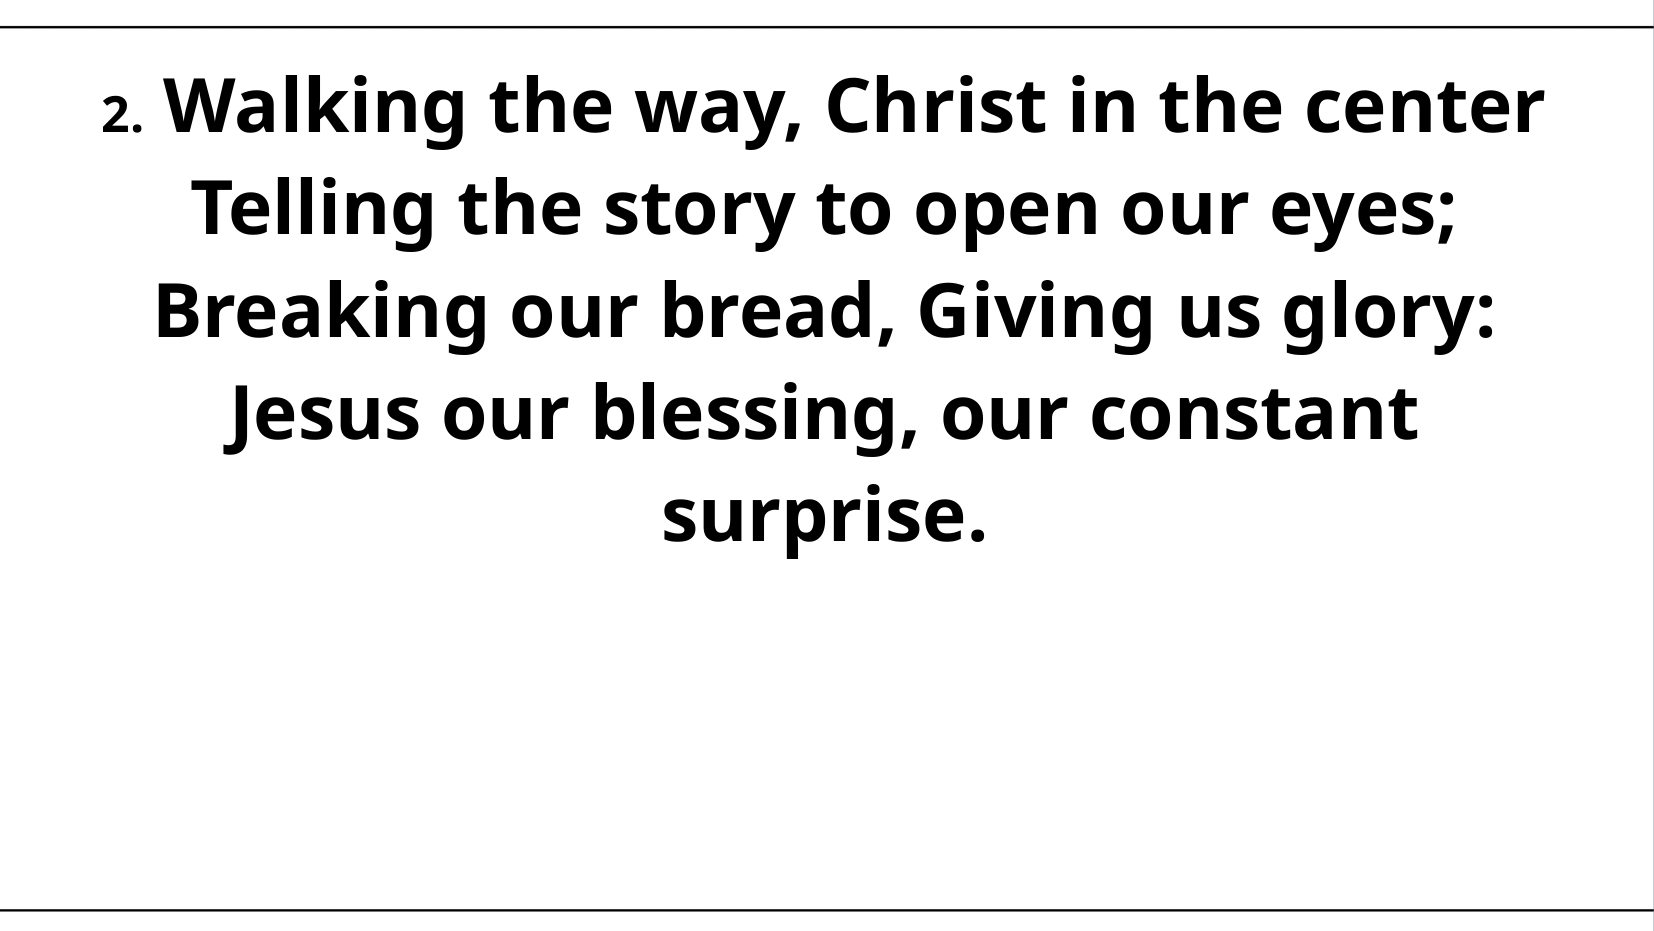

2. Walking the way, Christ in the center
Telling the story to open our eyes;
Breaking our bread, Giving us glory:
Jesus our blessing, our constant surprise.